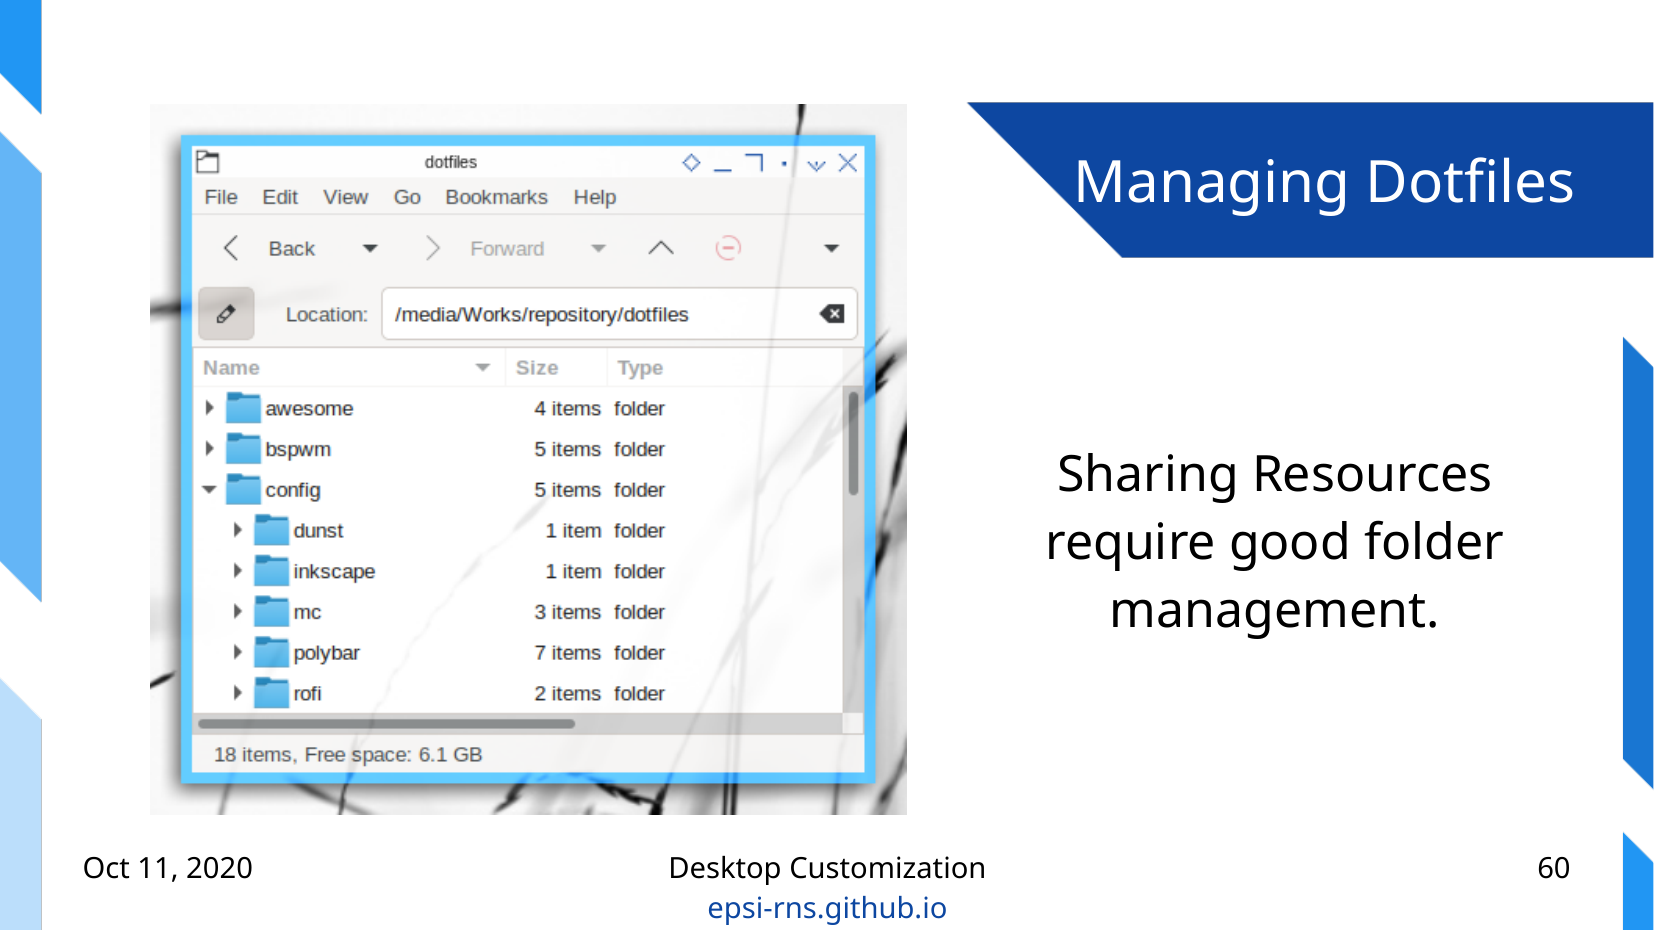

# Managing Dotfiles
Sharing Resources require good folder management.
Oct 11, 2020
Desktop Customization
60